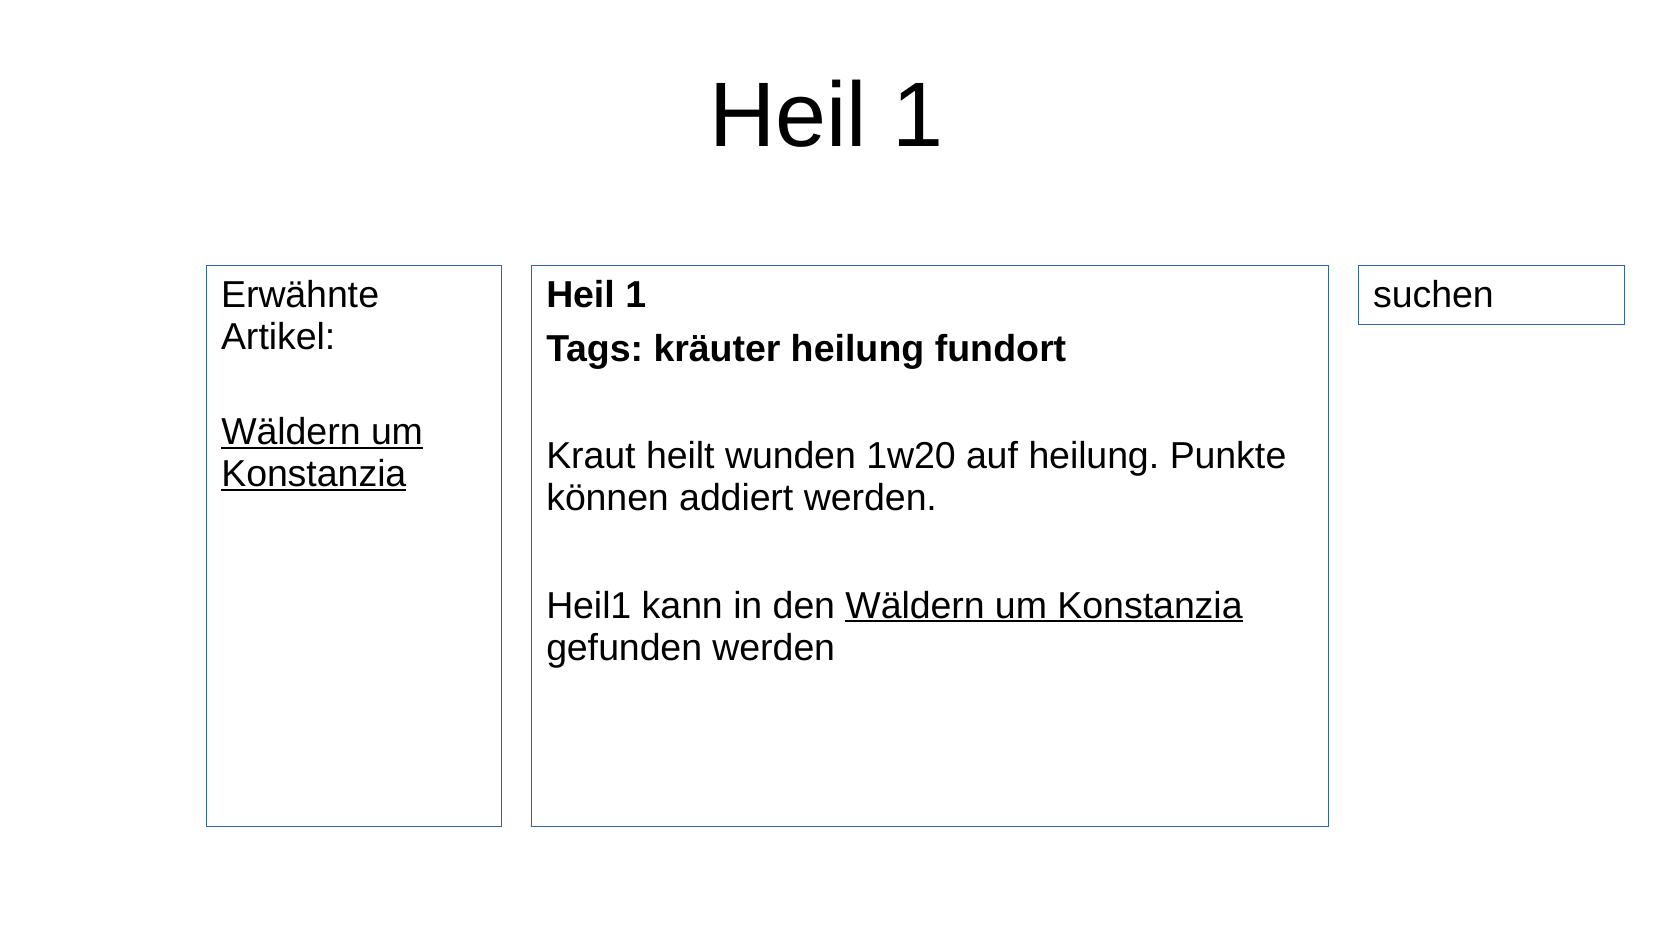

# Heil 1
Erwähnte Artikel:
Wäldern um Konstanzia
Heil 1
Tags: kräuter heilung fundort
Kraut heilt wunden 1w20 auf heilung. Punkte können addiert werden.
Heil1 kann in den Wäldern um Konstanzia gefunden werden
suchen